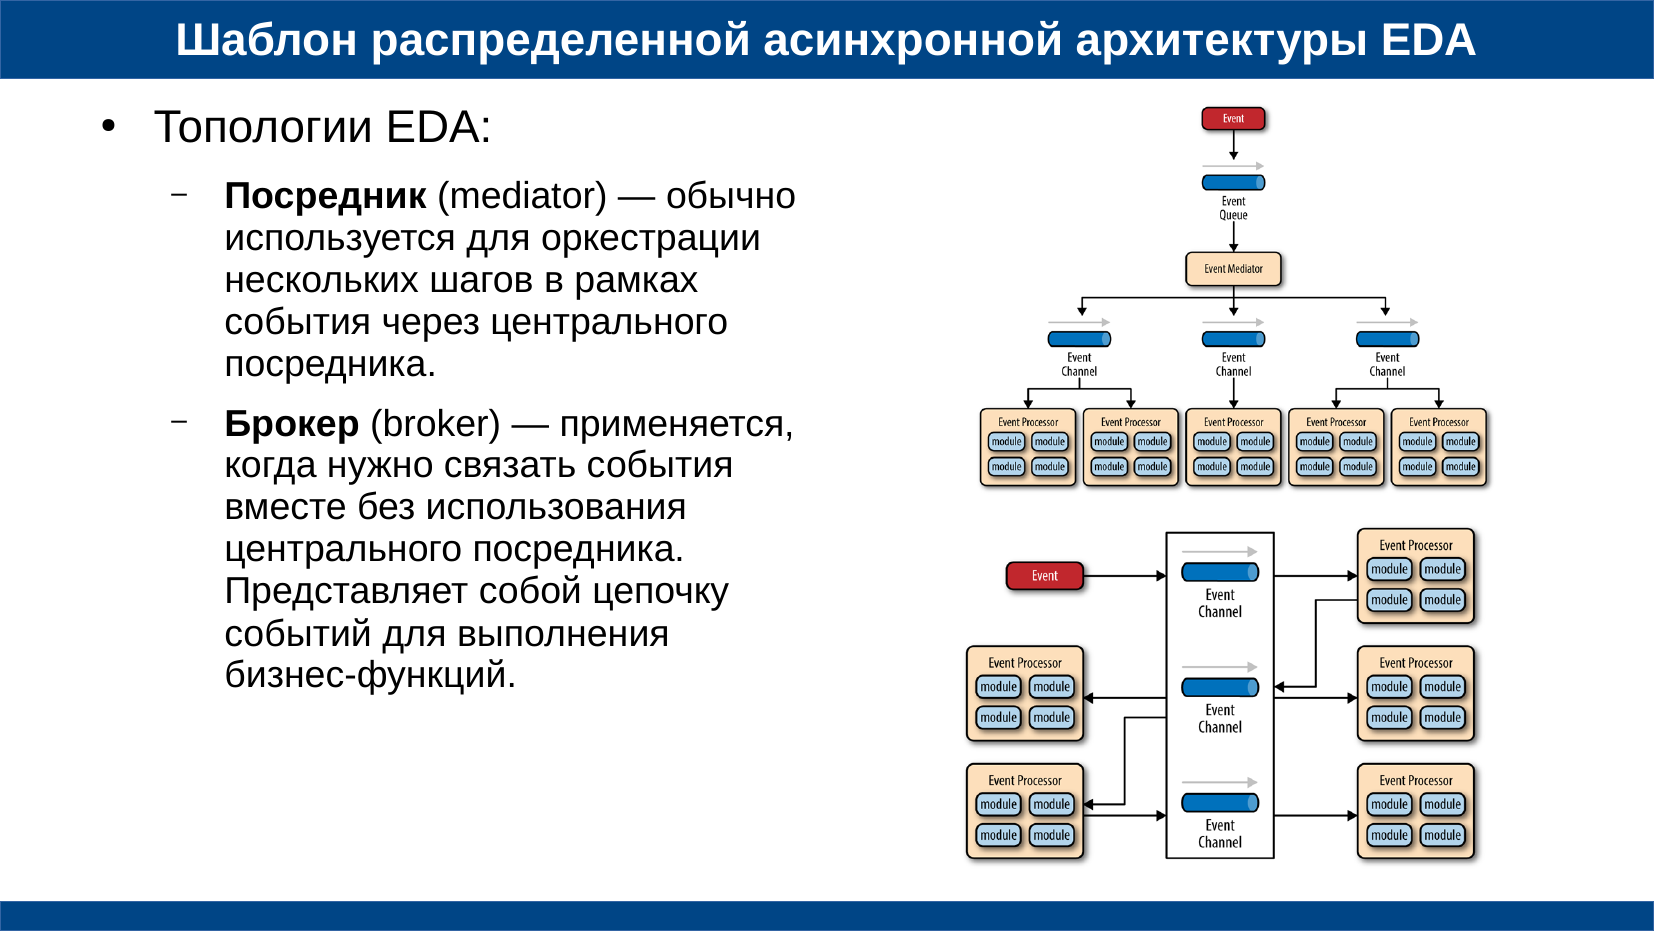

# Шаблон распределенной асинхронной архитектуры EDA
Топологии EDA:
Посредник (mediator) — обычно используется для оркестрации нескольких шагов в рамках события через центрального посредника.
Брокер (broker) — применяется, когда нужно связать события вместе без использования центрального посредника. Представляет собой цепочку событий для выполнения бизнес-функций.